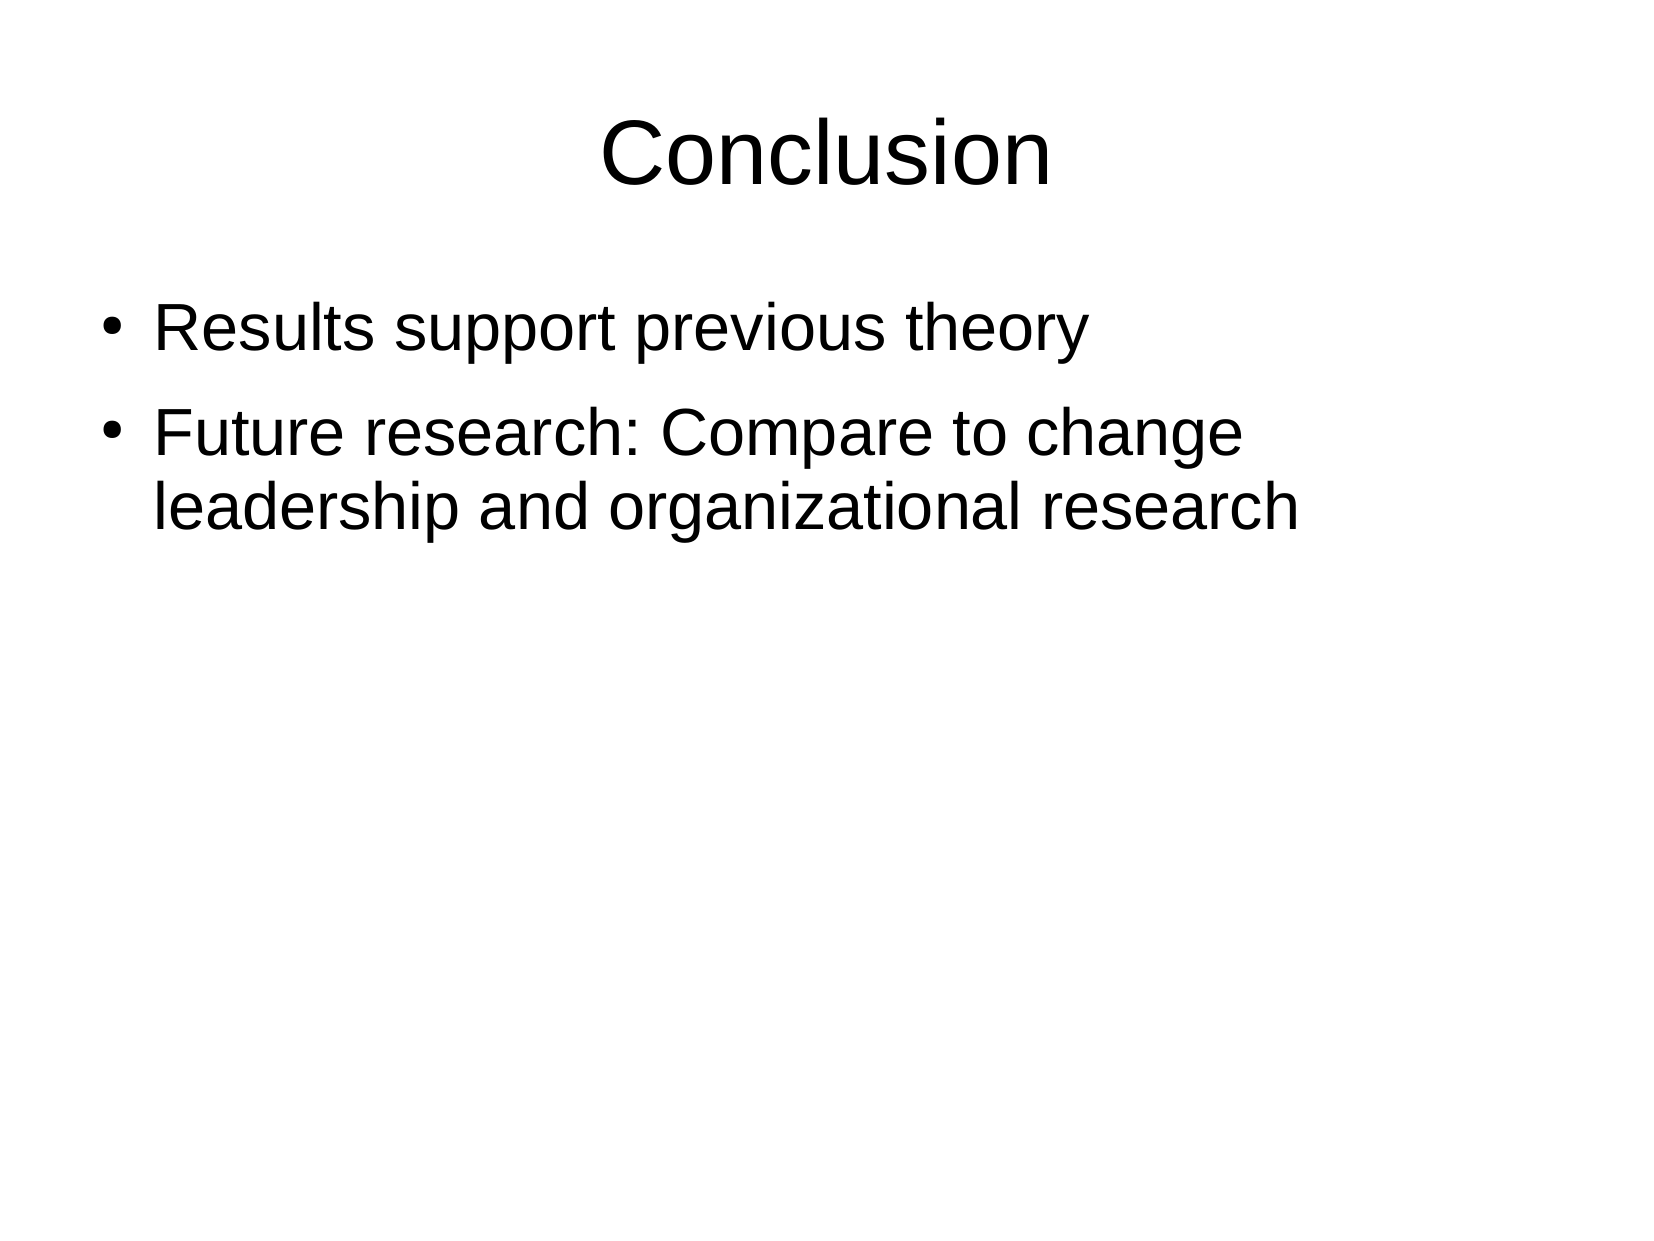

# Conclusion
Results support previous theory
Future research: Compare to change leadership and organizational research